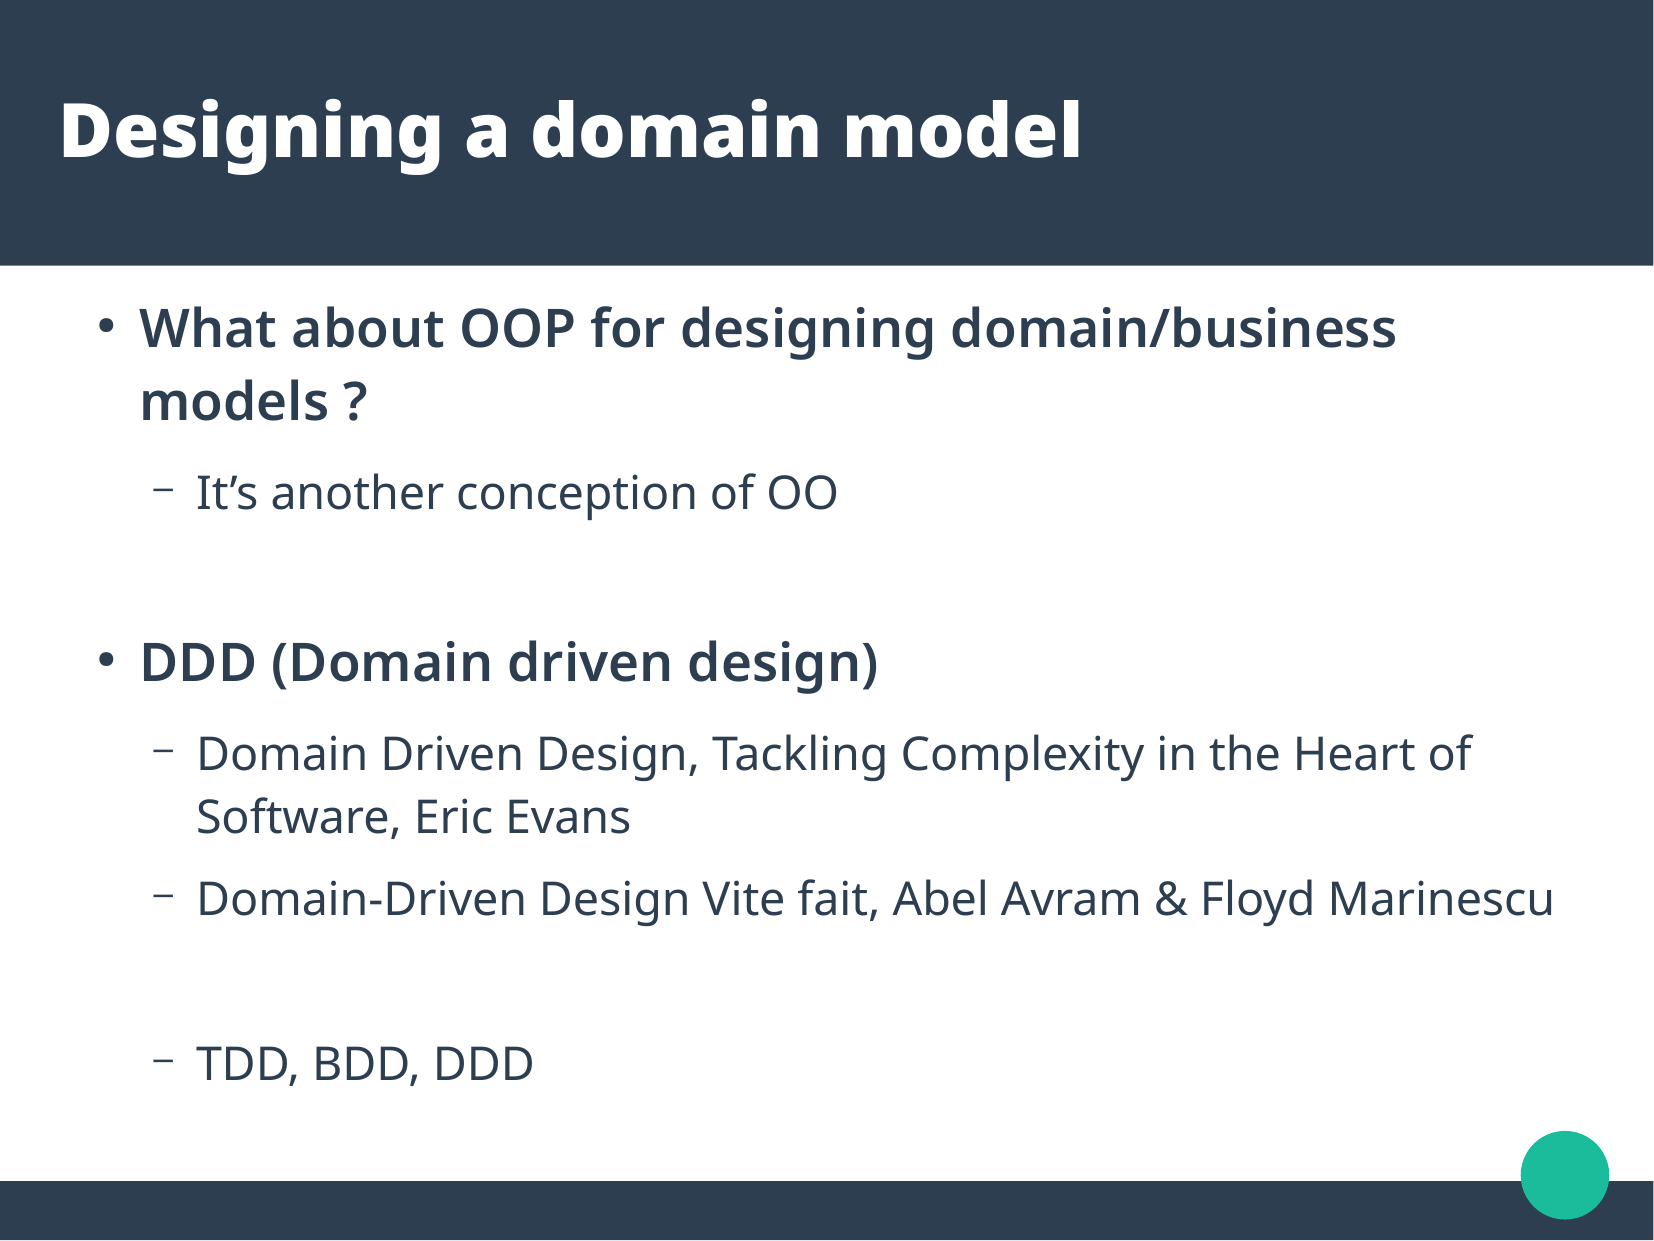

# Designing a domain model
What about OOP for designing domain/business models ?
It’s another conception of OO
DDD (Domain driven design)
Domain Driven Design, Tackling Complexity in the Heart of Software, Eric Evans
Domain-Driven Design Vite fait, Abel Avram & Floyd Marinescu
TDD, BDD, DDD